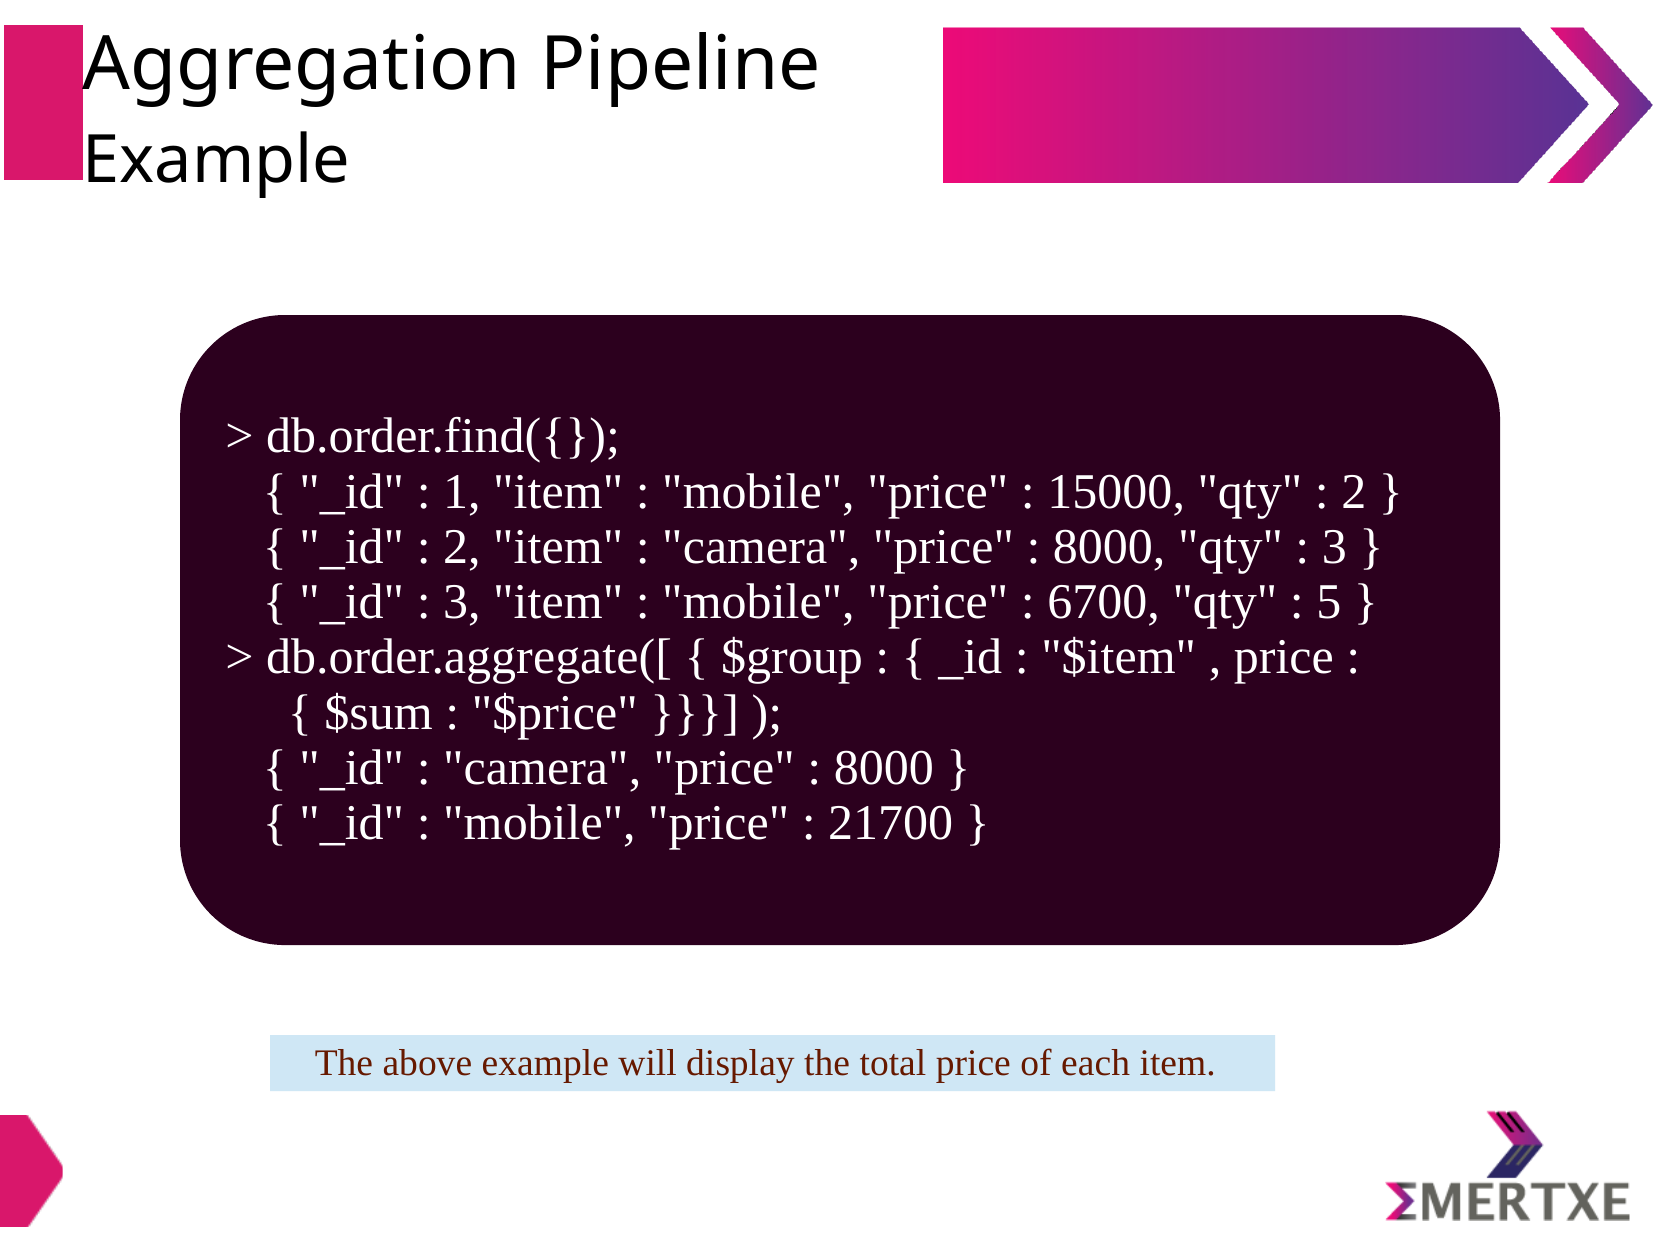

# Aggregation Pipeline Example
> db.order.find({});
 { "_id" : 1, "item" : "mobile", "price" : 15000, "qty" : 2 }
 { "_id" : 2, "item" : "camera", "price" : 8000, "qty" : 3 }
 { "_id" : 3, "item" : "mobile", "price" : 6700, "qty" : 5 }
> db.order.aggregate([ { $group : { _id : "$item" , price :
 { $sum : "$price" }}}] );
 { "_id" : "camera", "price" : 8000 }
 { "_id" : "mobile", "price" : 21700 }
The above example will display the total price of each item.